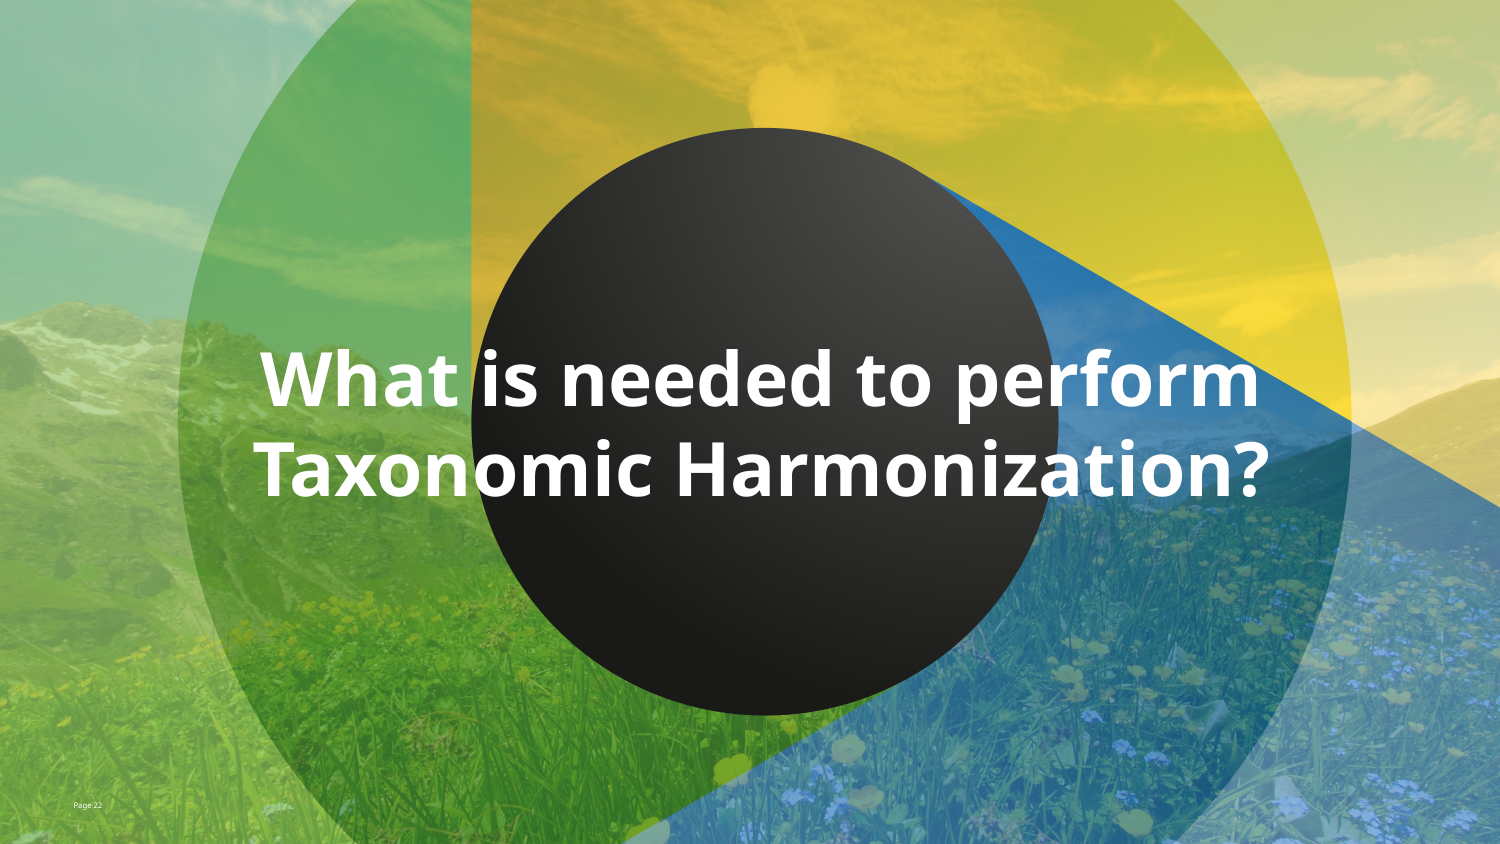

# What is needed to perform Taxonomic Harmonization?